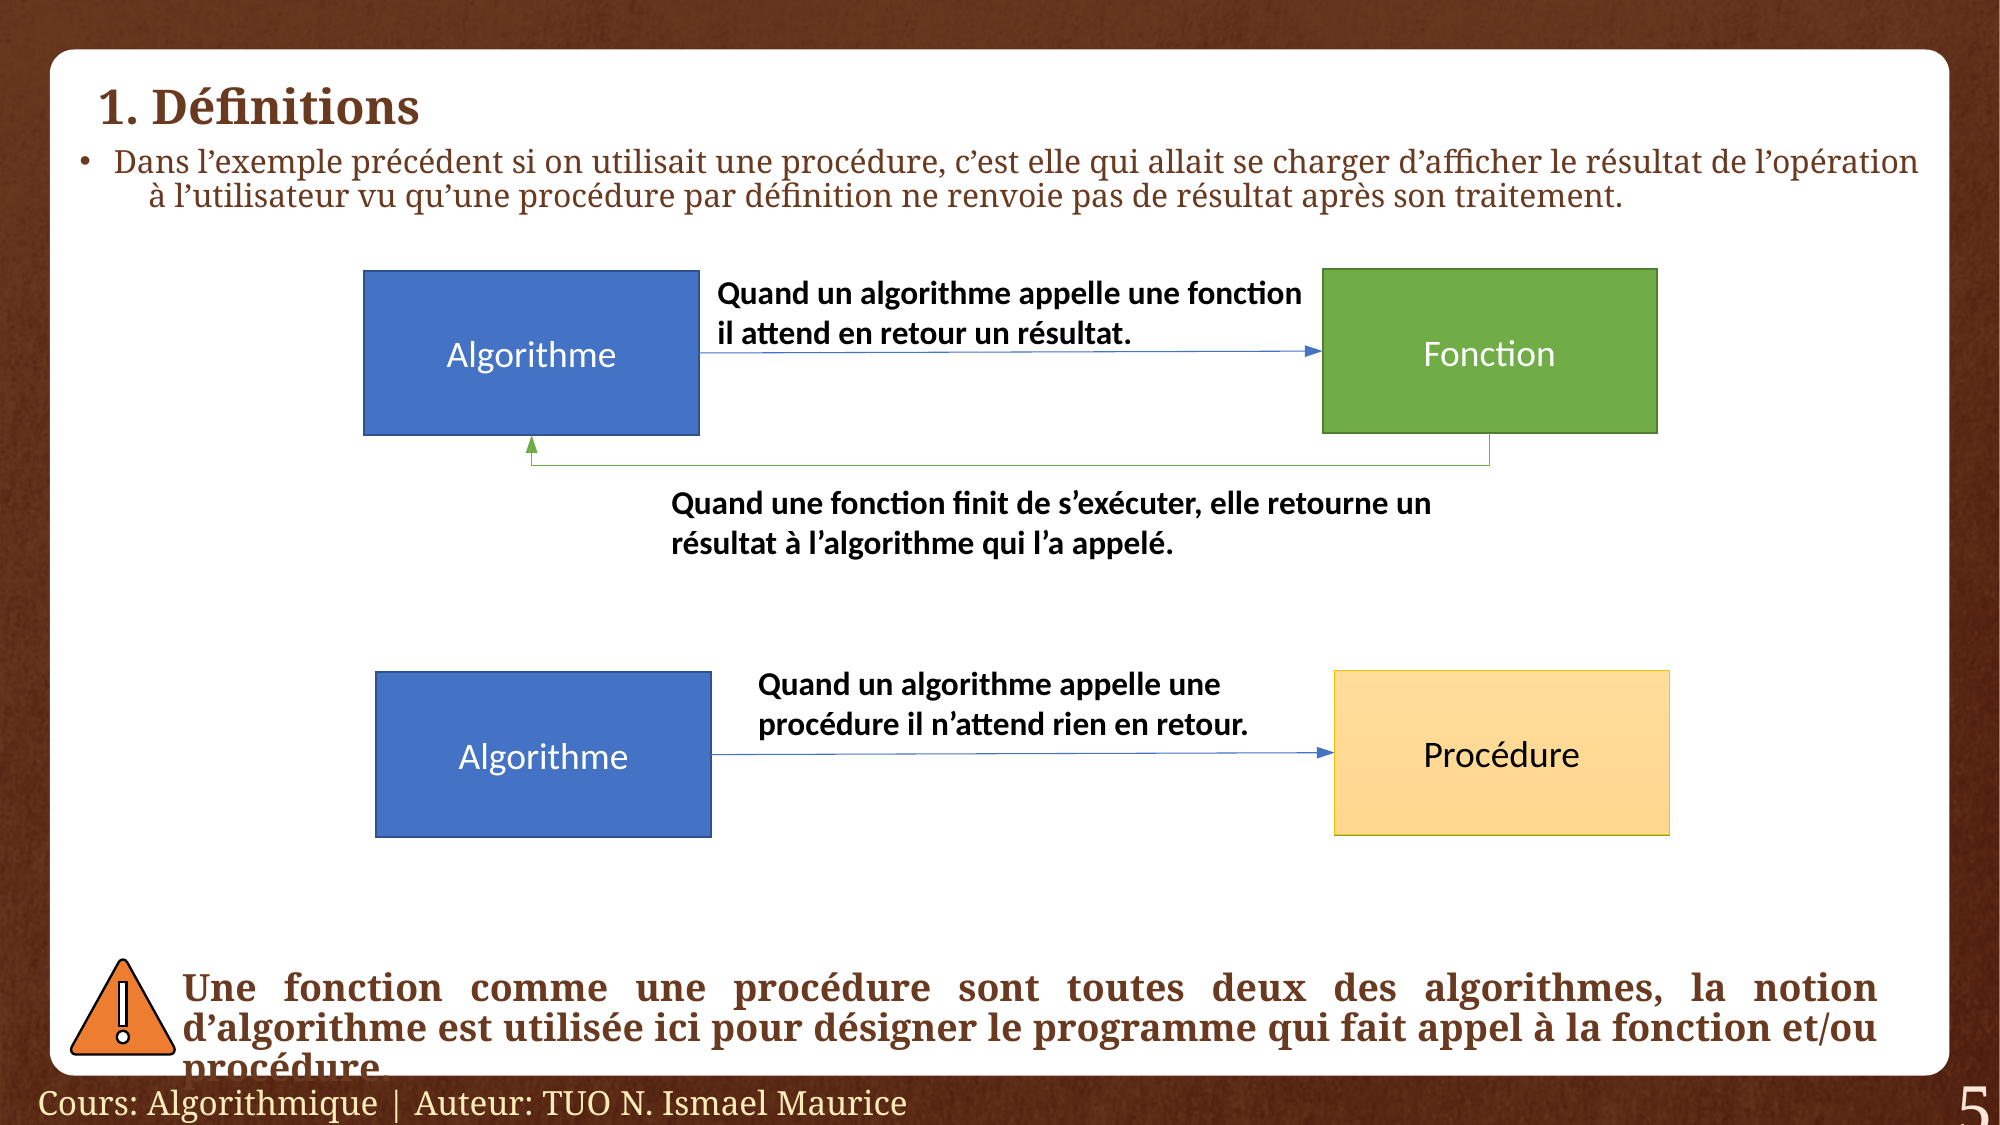

# 1. Définitions
Dans l’exemple précédent si on utilisait une procédure, c’est elle qui allait se charger d’afficher le résultat de l’opération à l’utilisateur vu qu’une procédure par définition ne renvoie pas de résultat après son traitement.
Quand un algorithme appelle une fonction il attend en retour un résultat.
Fonction
Algorithme
Quand une fonction finit de s’exécuter, elle retourne un résultat à l’algorithme qui l’a appelé.
Quand un algorithme appelle une procédure il n’attend rien en retour.
Procédure
Algorithme
Une fonction comme une procédure sont toutes deux des algorithmes, la notion d’algorithme est utilisée ici pour désigner le programme qui fait appel à la fonction et/ou procédure.
5
Cours: Algorithmique | Auteur: TUO N. Ismael Maurice